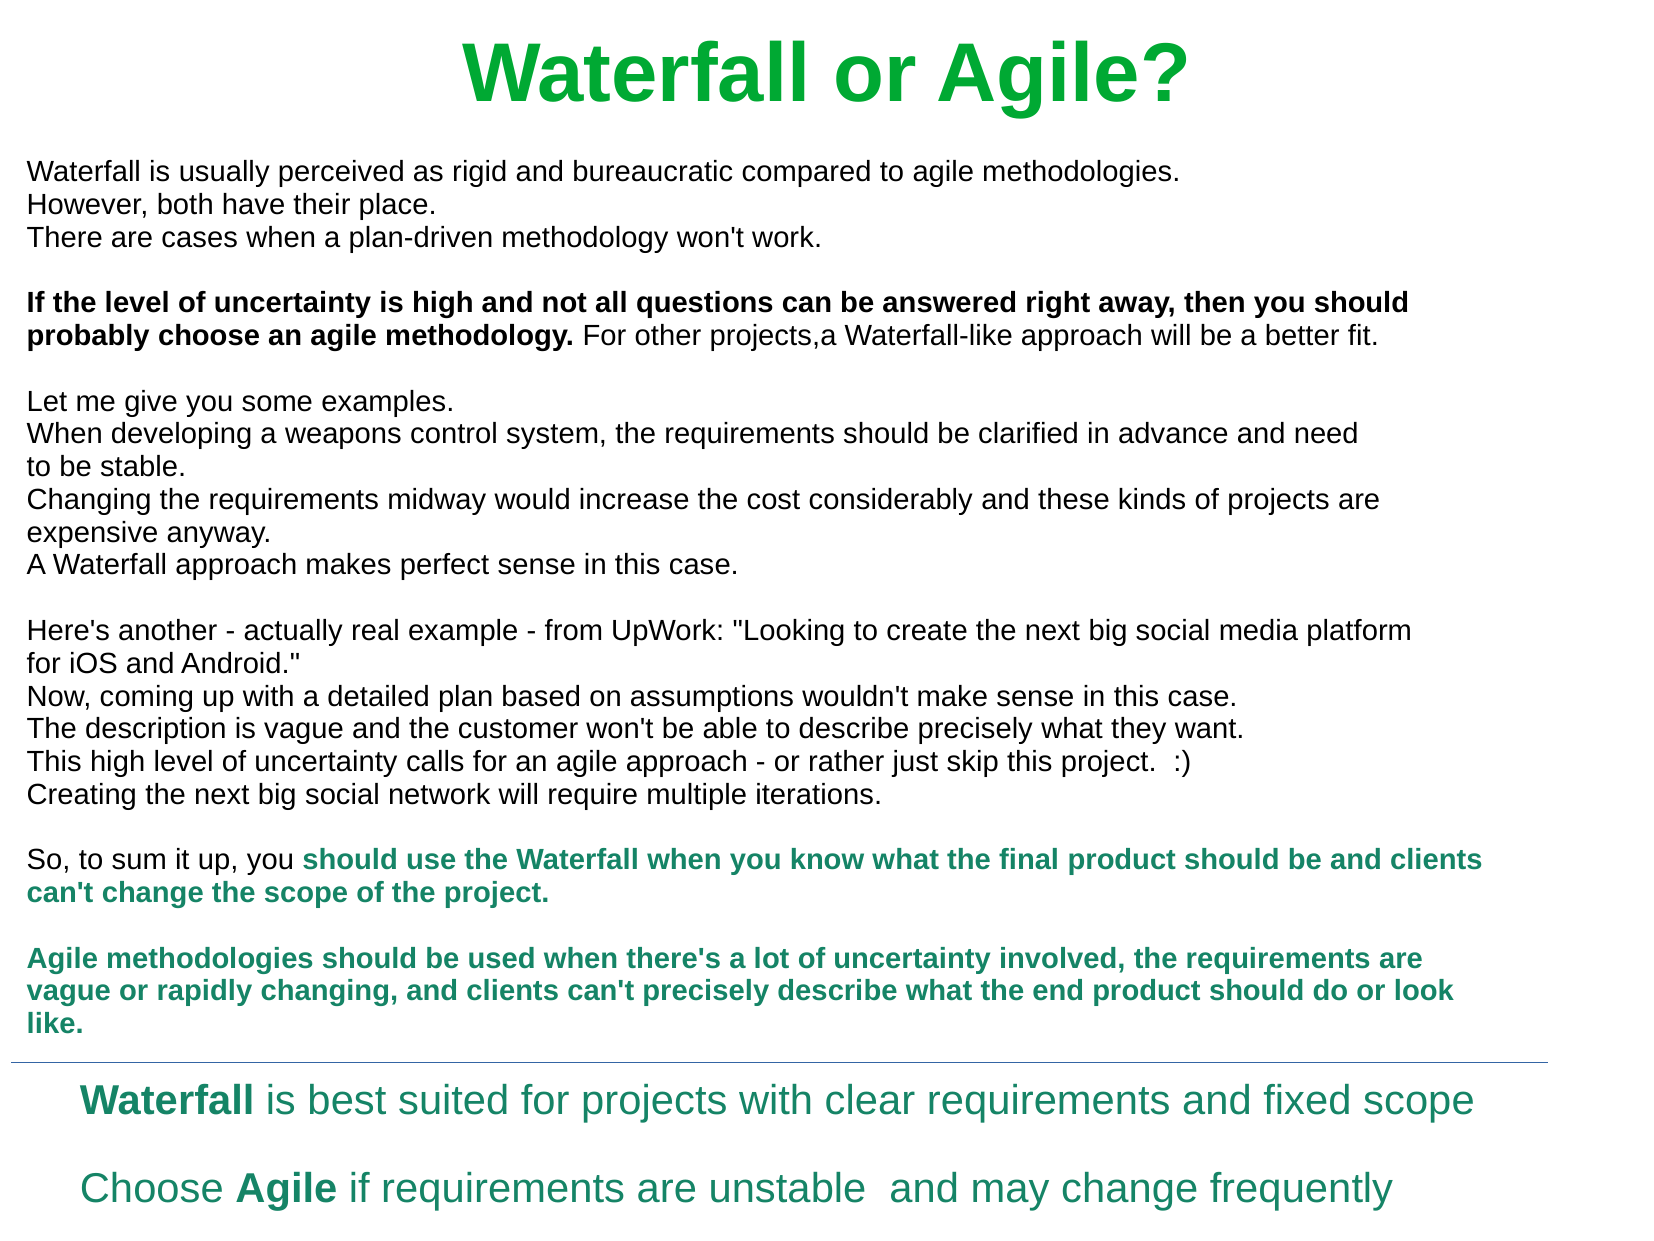

# Waterfall or Agile?
Waterfall is usually perceived as rigid and bureaucratic compared to agile methodologies.
However, both have their place.
There are cases when a plan-driven methodology won't work.
If the level of uncertainty is high and not all questions can be answered right away, then you should
probably choose an agile methodology. For other projects,a Waterfall-like approach will be a better fit.
Let me give you some examples.
When developing a weapons control system, the requirements should be clarified in advance and need
to be stable.
Changing the requirements midway would increase the cost considerably and these kinds of projects are
expensive anyway.
A Waterfall approach makes perfect sense in this case.
Here's another - actually real example - from UpWork: "Looking to create the next big social media platform
for iOS and Android."
Now, coming up with a detailed plan based on assumptions wouldn't make sense in this case.
The description is vague and the customer won't be able to describe precisely what they want.
This high level of uncertainty calls for an agile approach - or rather just skip this project. :)
Creating the next big social network will require multiple iterations.
So, to sum it up, you should use the Waterfall when you know what the final product should be and clients
can't change the scope of the project.
Agile methodologies should be used when there's a lot of uncertainty involved, the requirements are
vague or rapidly changing, and clients can't precisely describe what the end product should do or look
like.
Waterfall is best suited for projects with clear requirements and fixed scope
Choose Agile if requirements are unstable and may change frequently